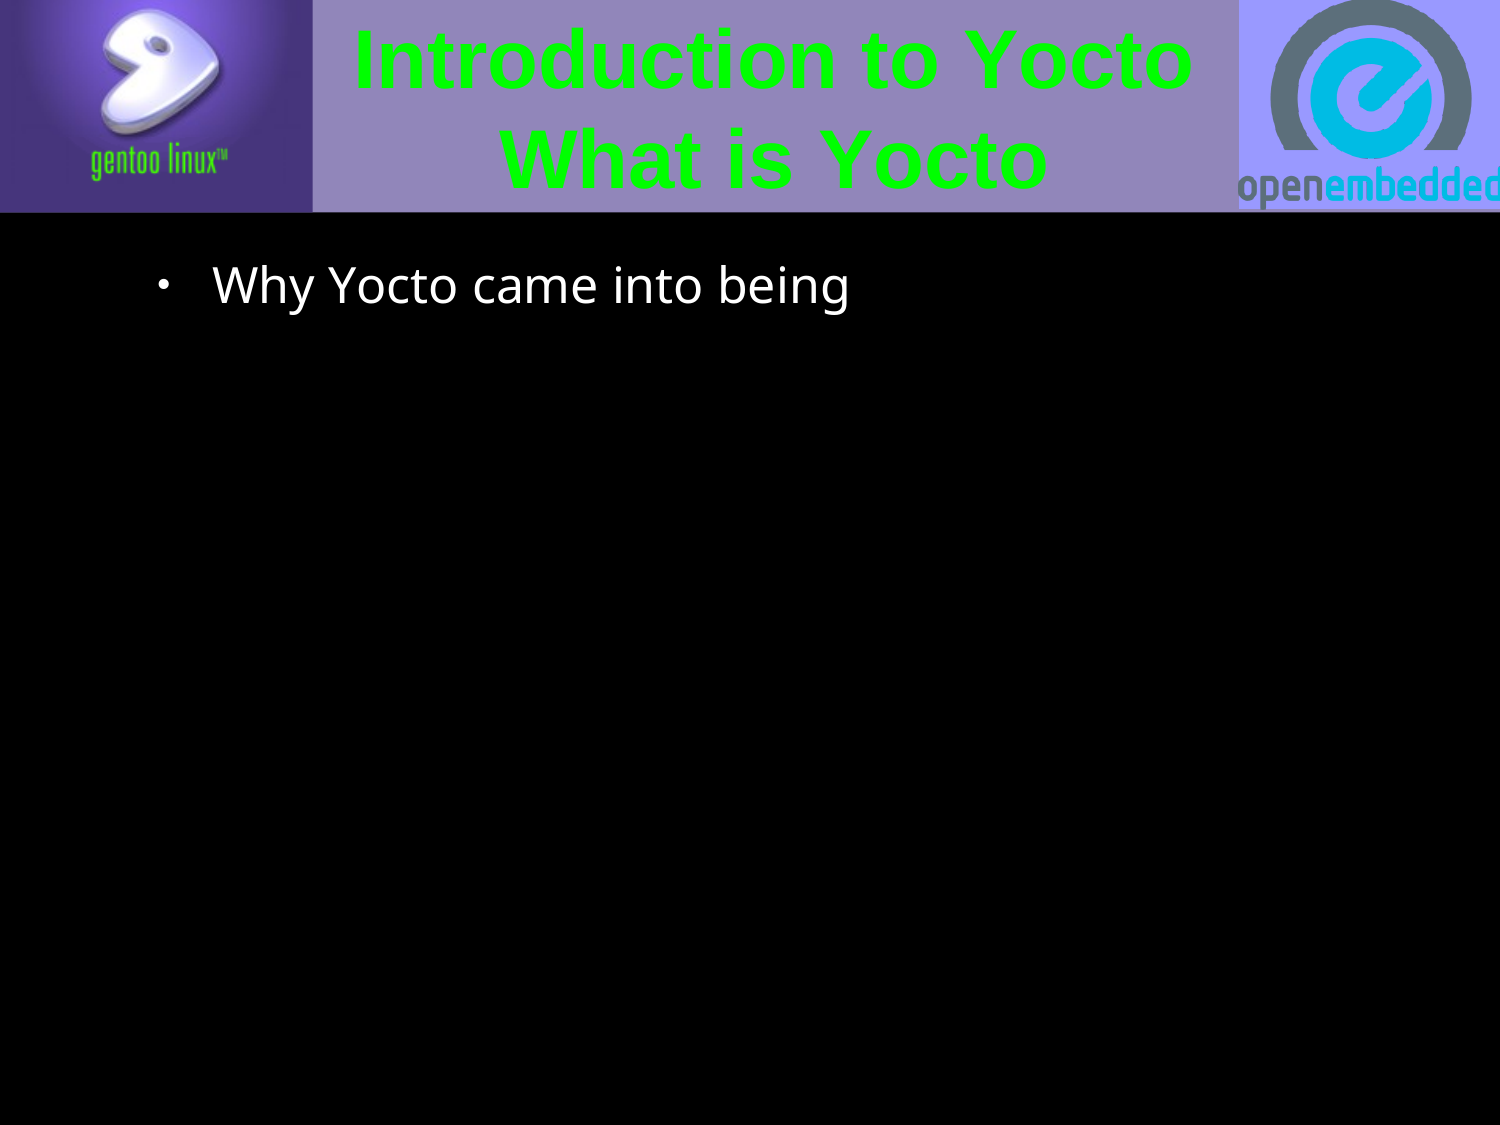

# Introduction to Yocto What is Yocto
Why Yocto came into being